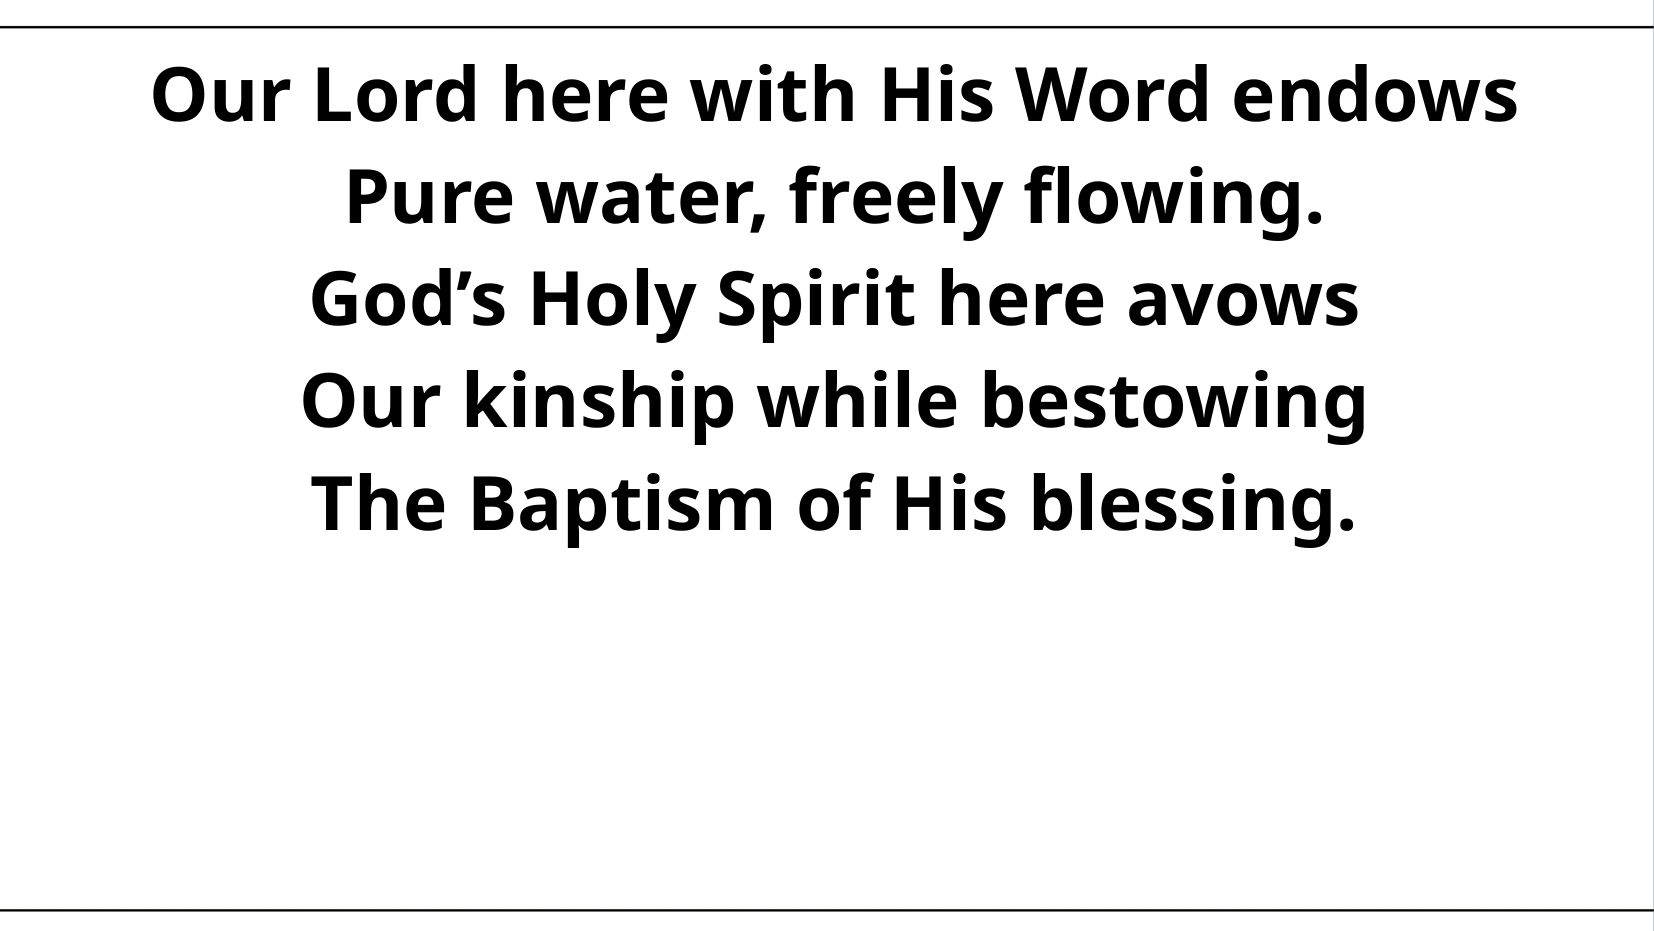

Our Lord here with His Word endows
Pure water, freely flowing.
God’s Holy Spirit here avows
Our kinship while bestowing
The Baptism of His blessing.